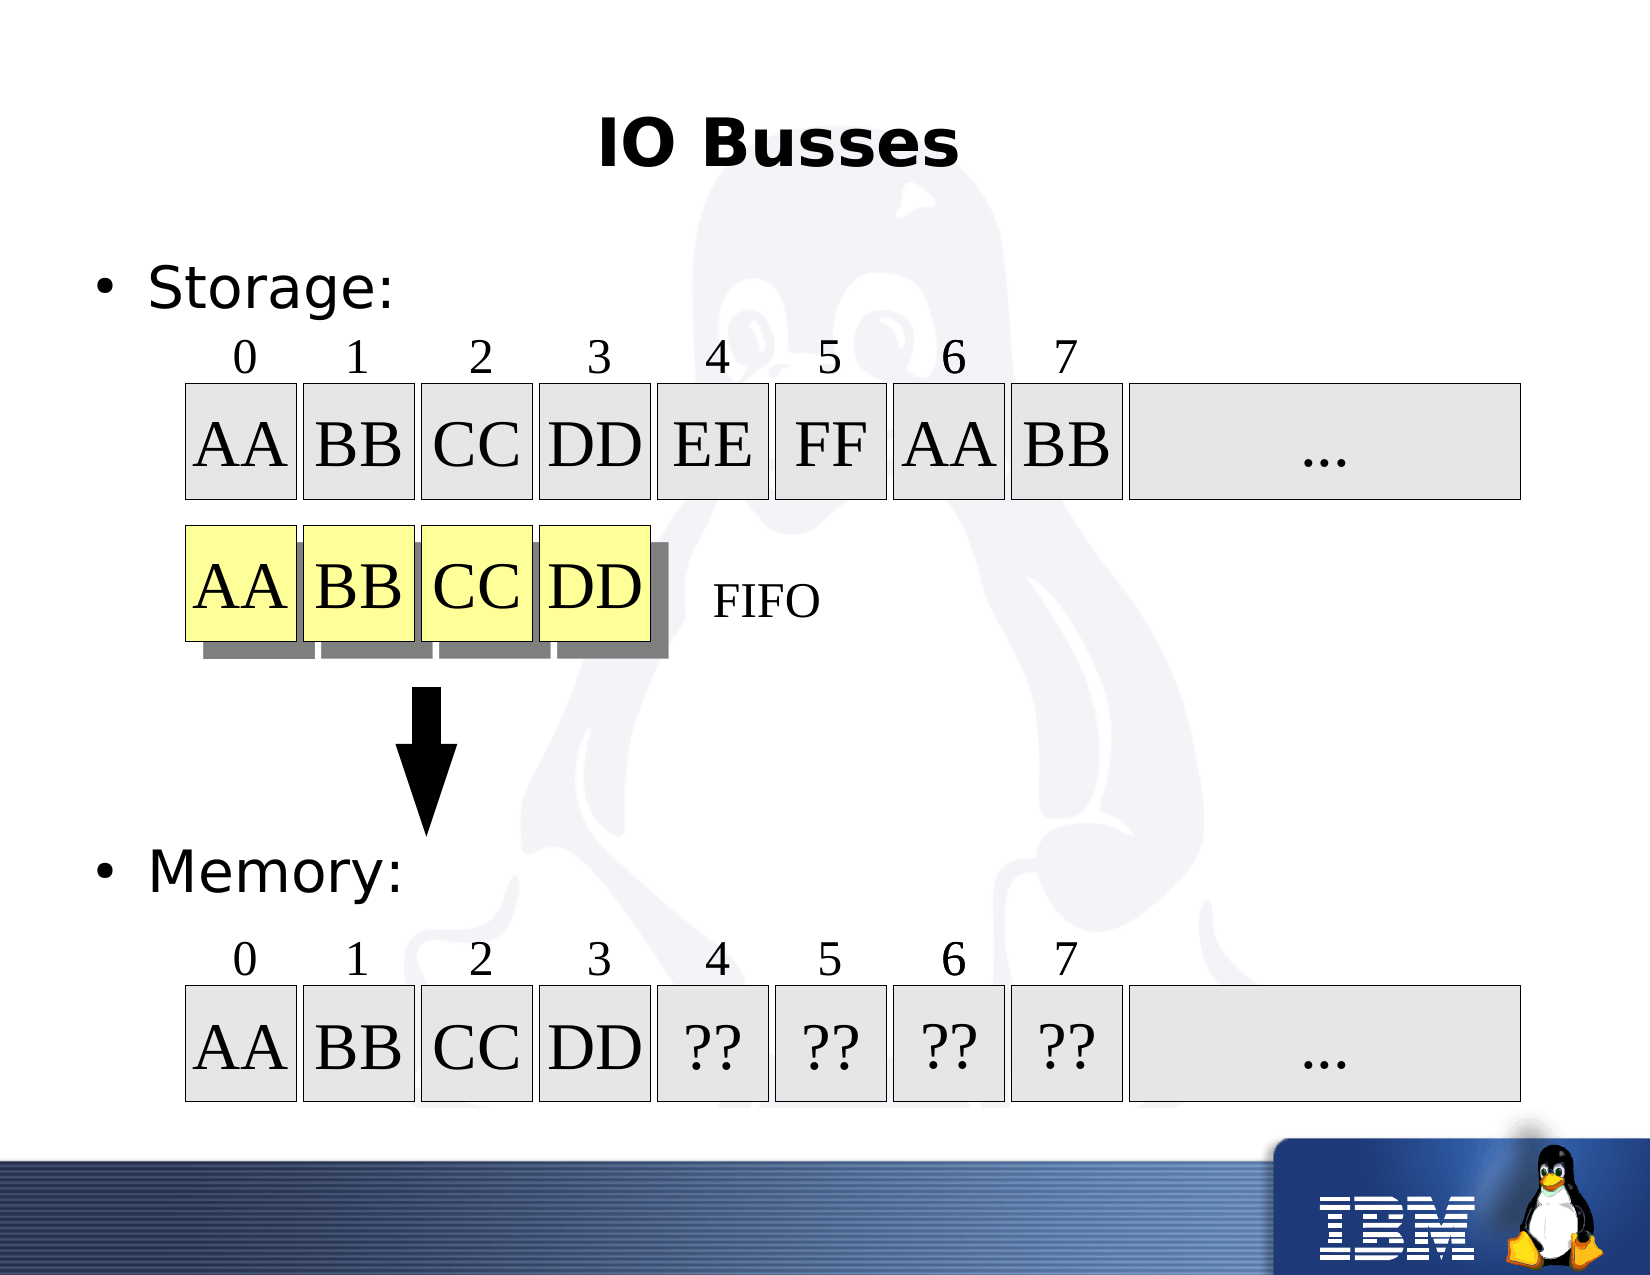

# IO Busses
Storage:
Memory:
0
1
2
3
4
5
6
6
7
BB
...
AA
EE
FF
DD
BB
CC
AA
DD
BB
CC
AA
FIFO
0
1
2
3
4
5
6
6
7
??
...
??
??
??
DD
BB
CC
AA